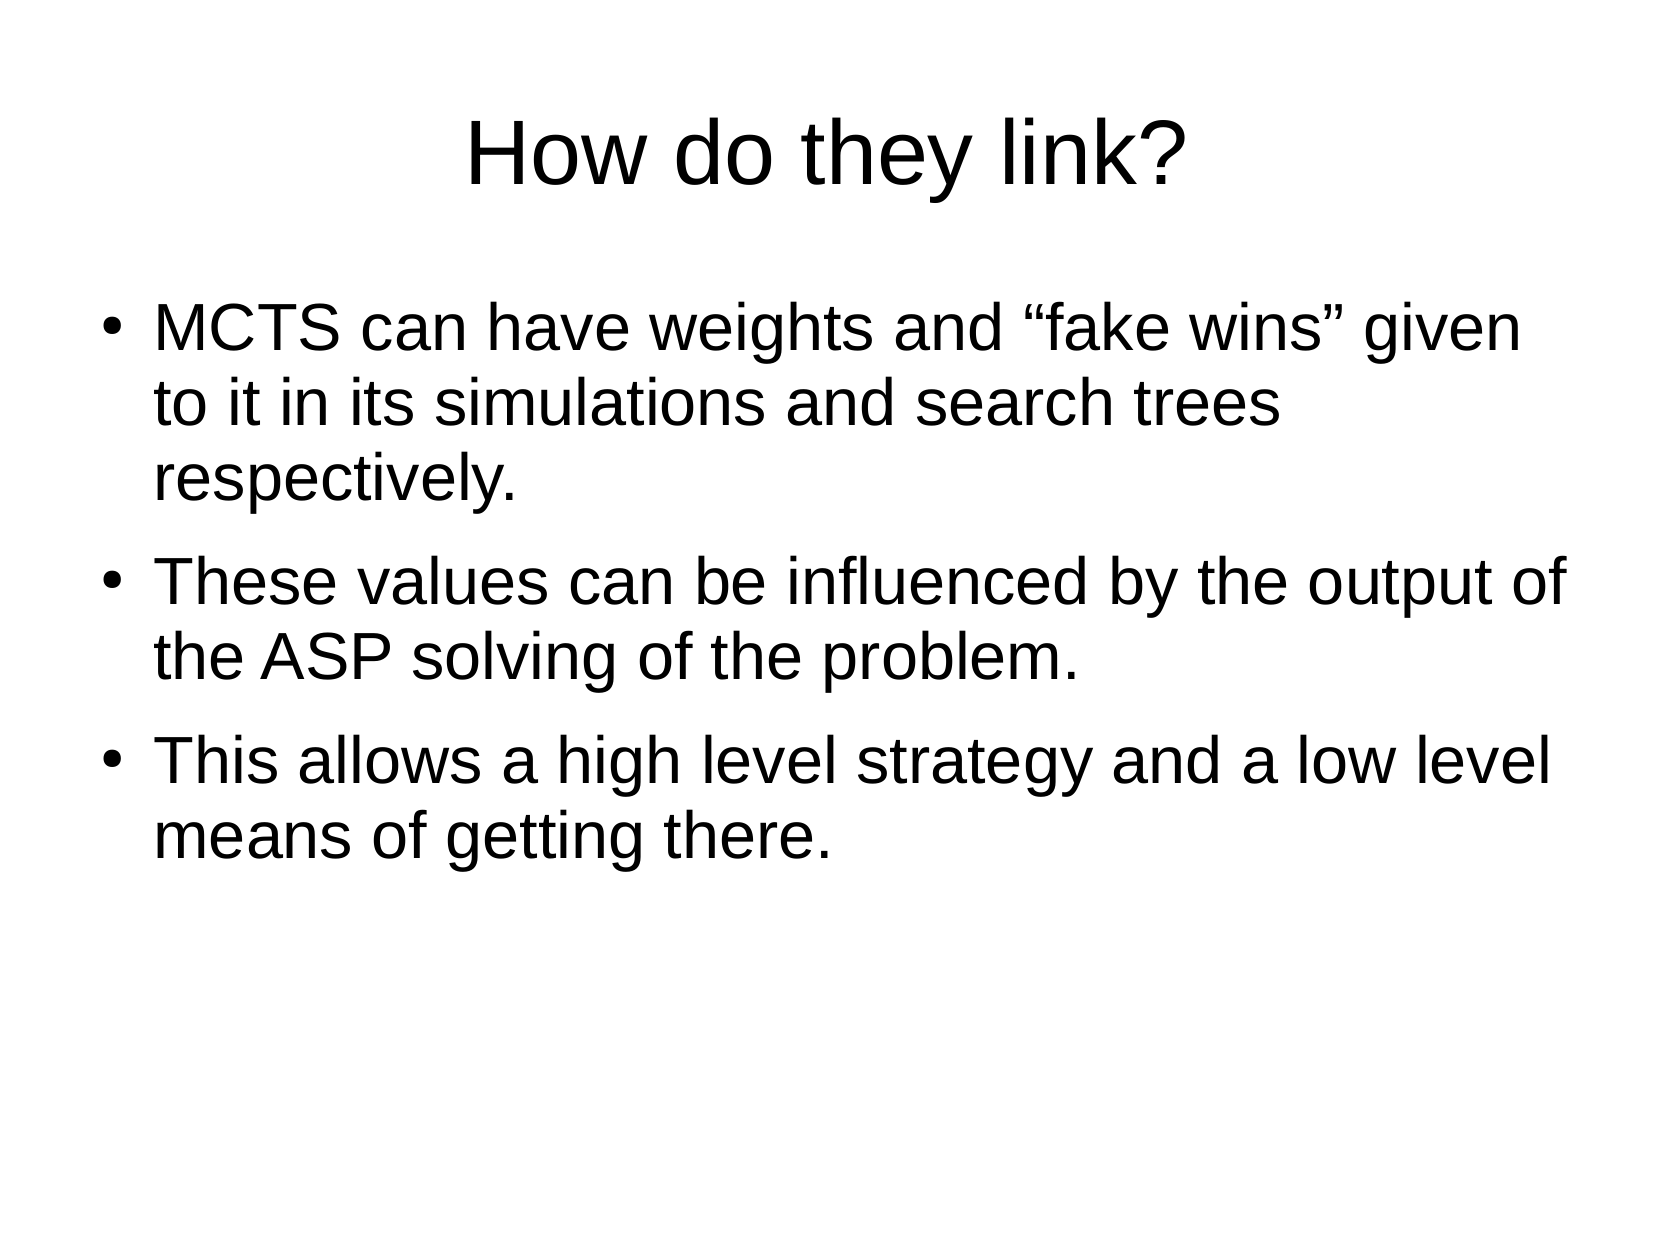

# How do they link?
MCTS can have weights and “fake wins” given to it in its simulations and search trees respectively.
These values can be influenced by the output of the ASP solving of the problem.
This allows a high level strategy and a low level means of getting there.